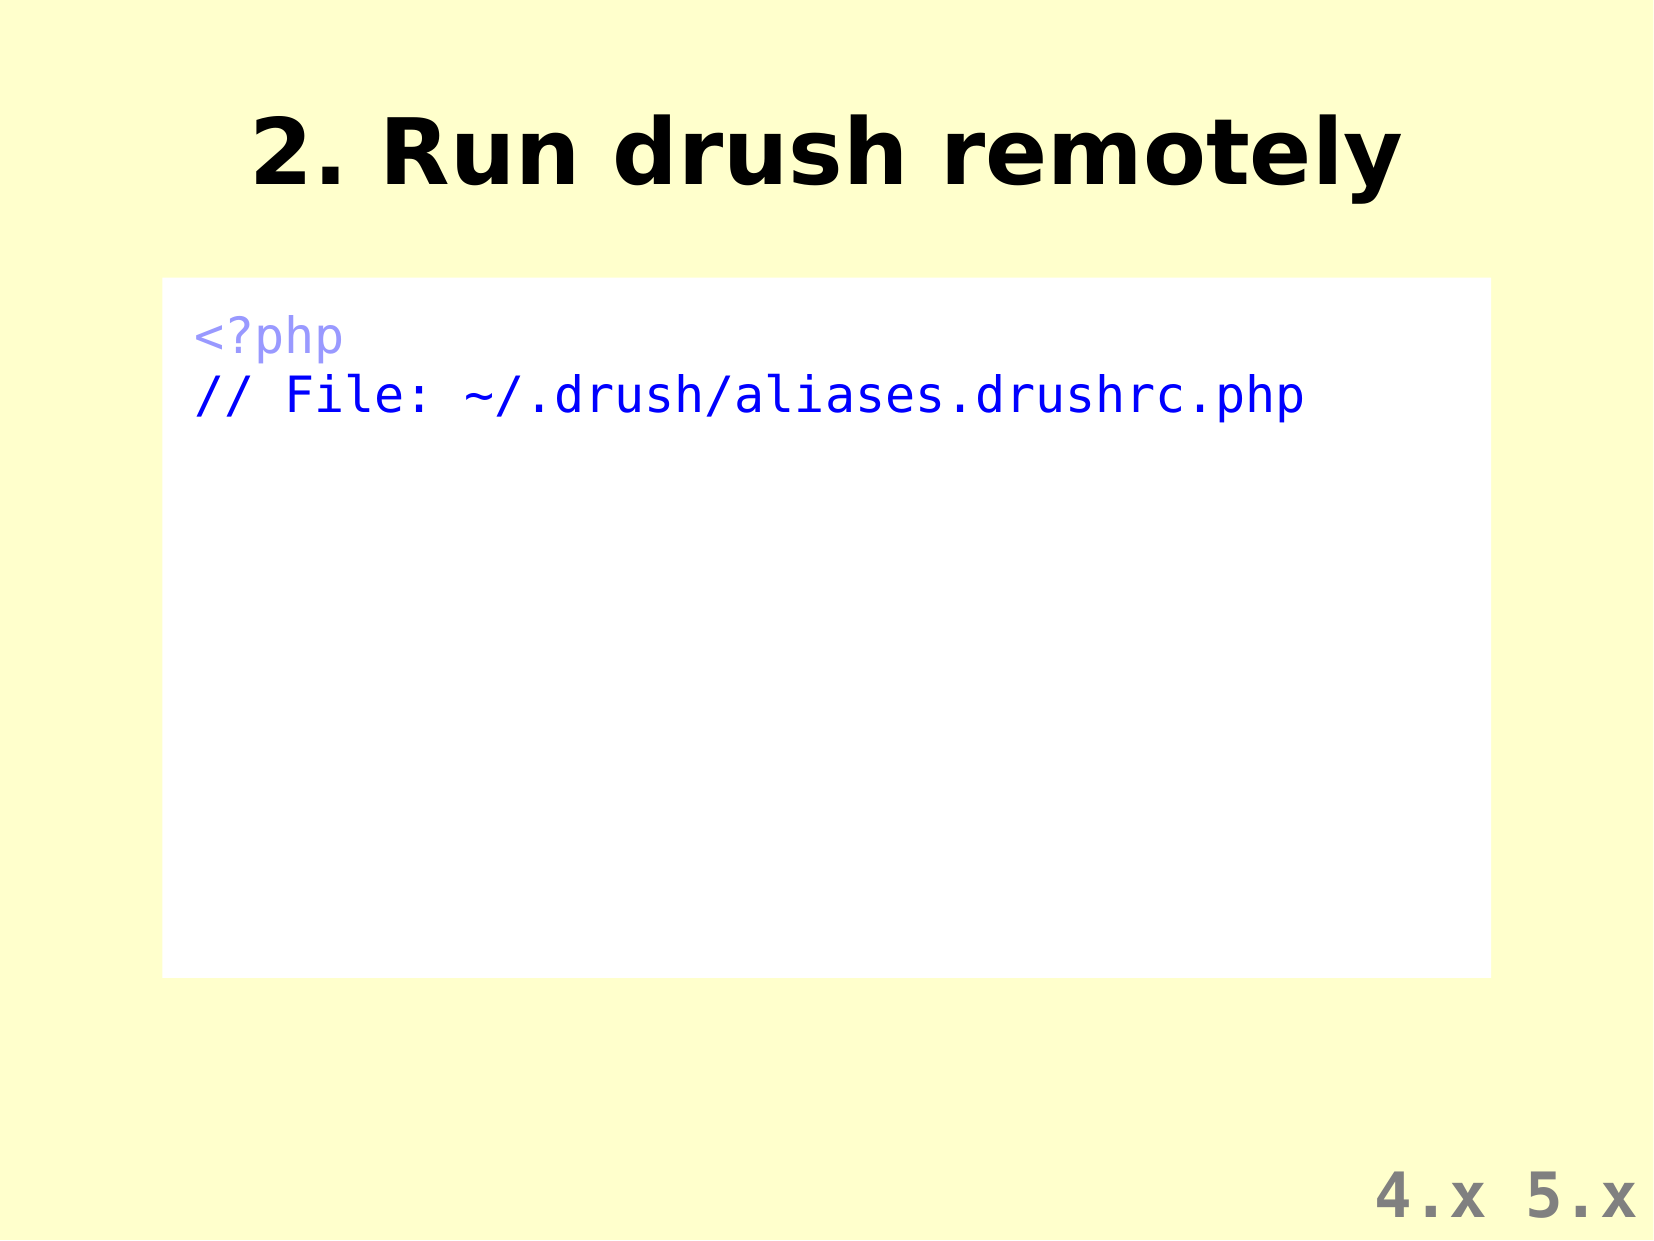

# 2. Run drush remotely
<?php
// File: ~/.drush/aliases.drushrc.php
$options['whitehouse.live'] = array(
 // Local OR remote
 'uri' => 'whitehouse.gov',
 'root' => '/var/www/drupal6-white',
 // Remote
 'remote-host' => 'pasha.whitehouse.gov',
 'remote-user' => 'bobama',
);
4.x 5.x